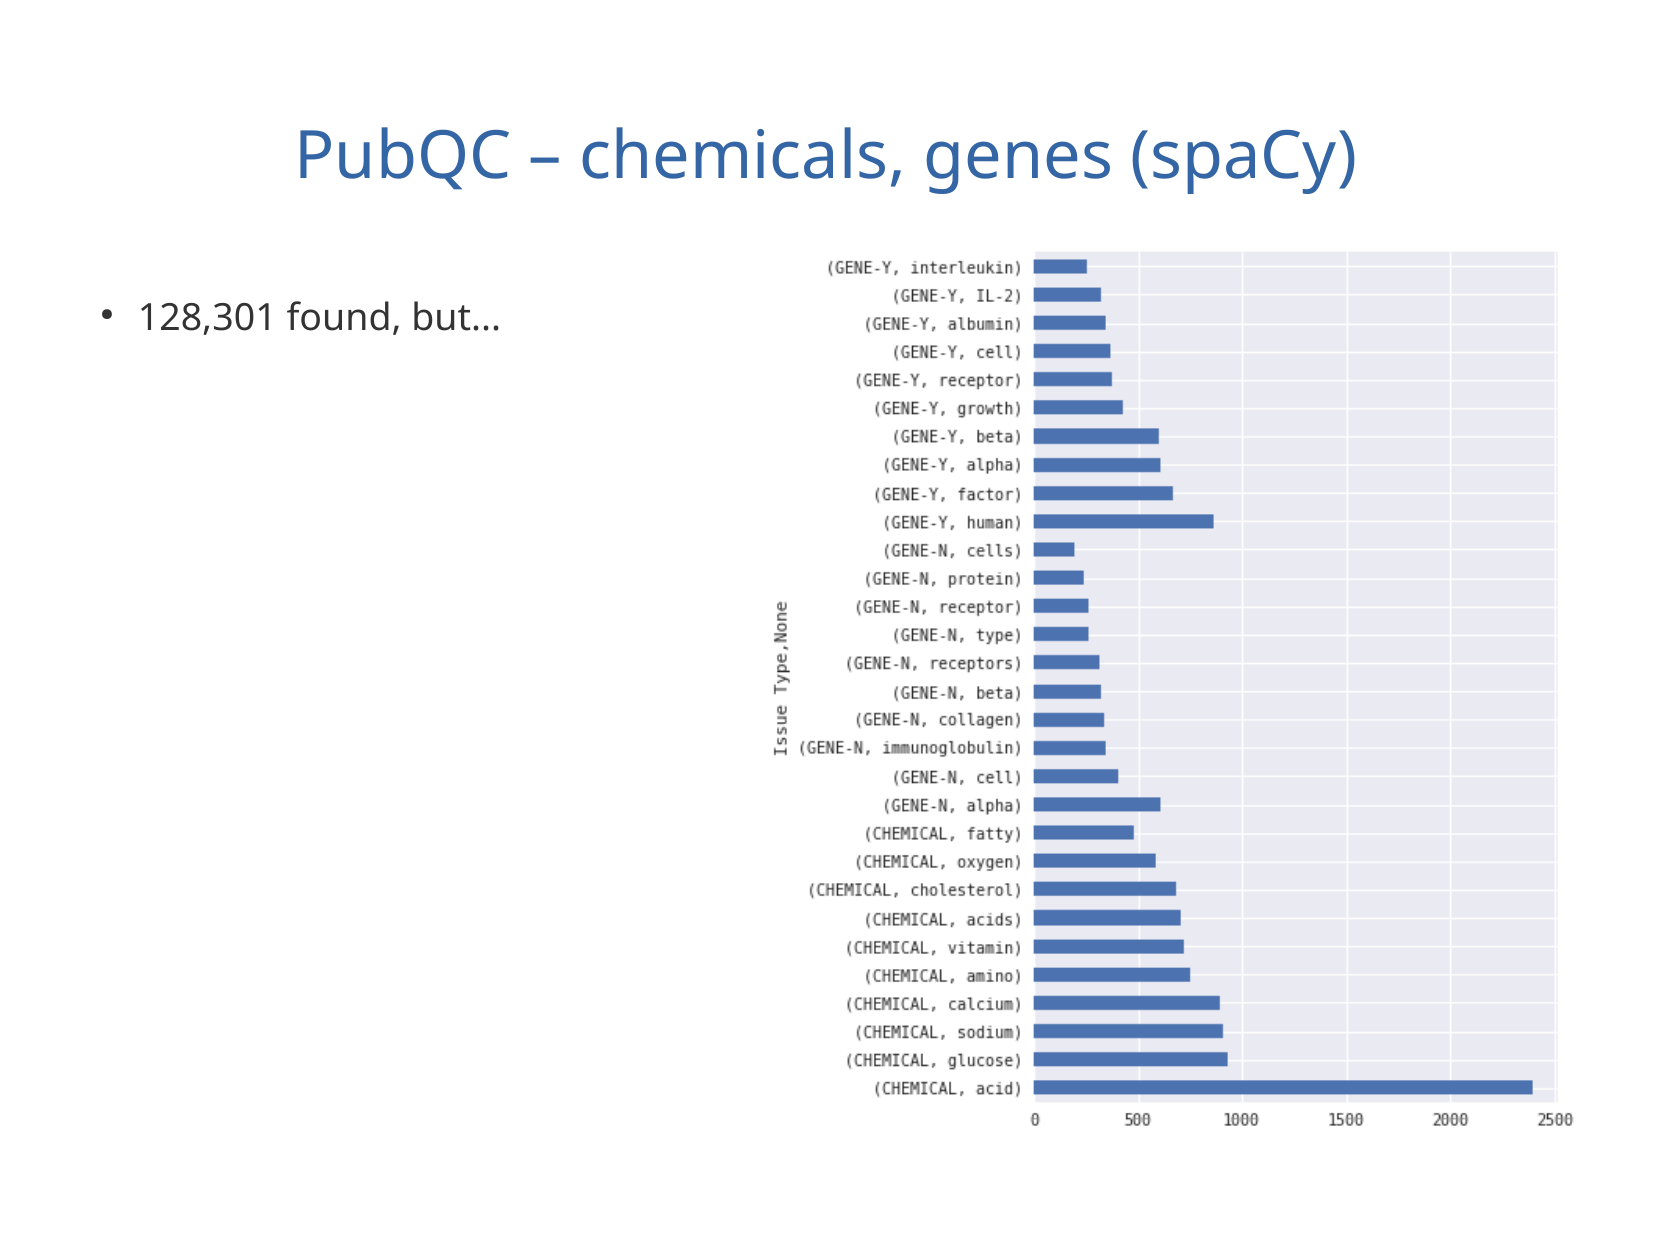

# PubQC – chemicals, genes (spaCy)
128,301 found, but...